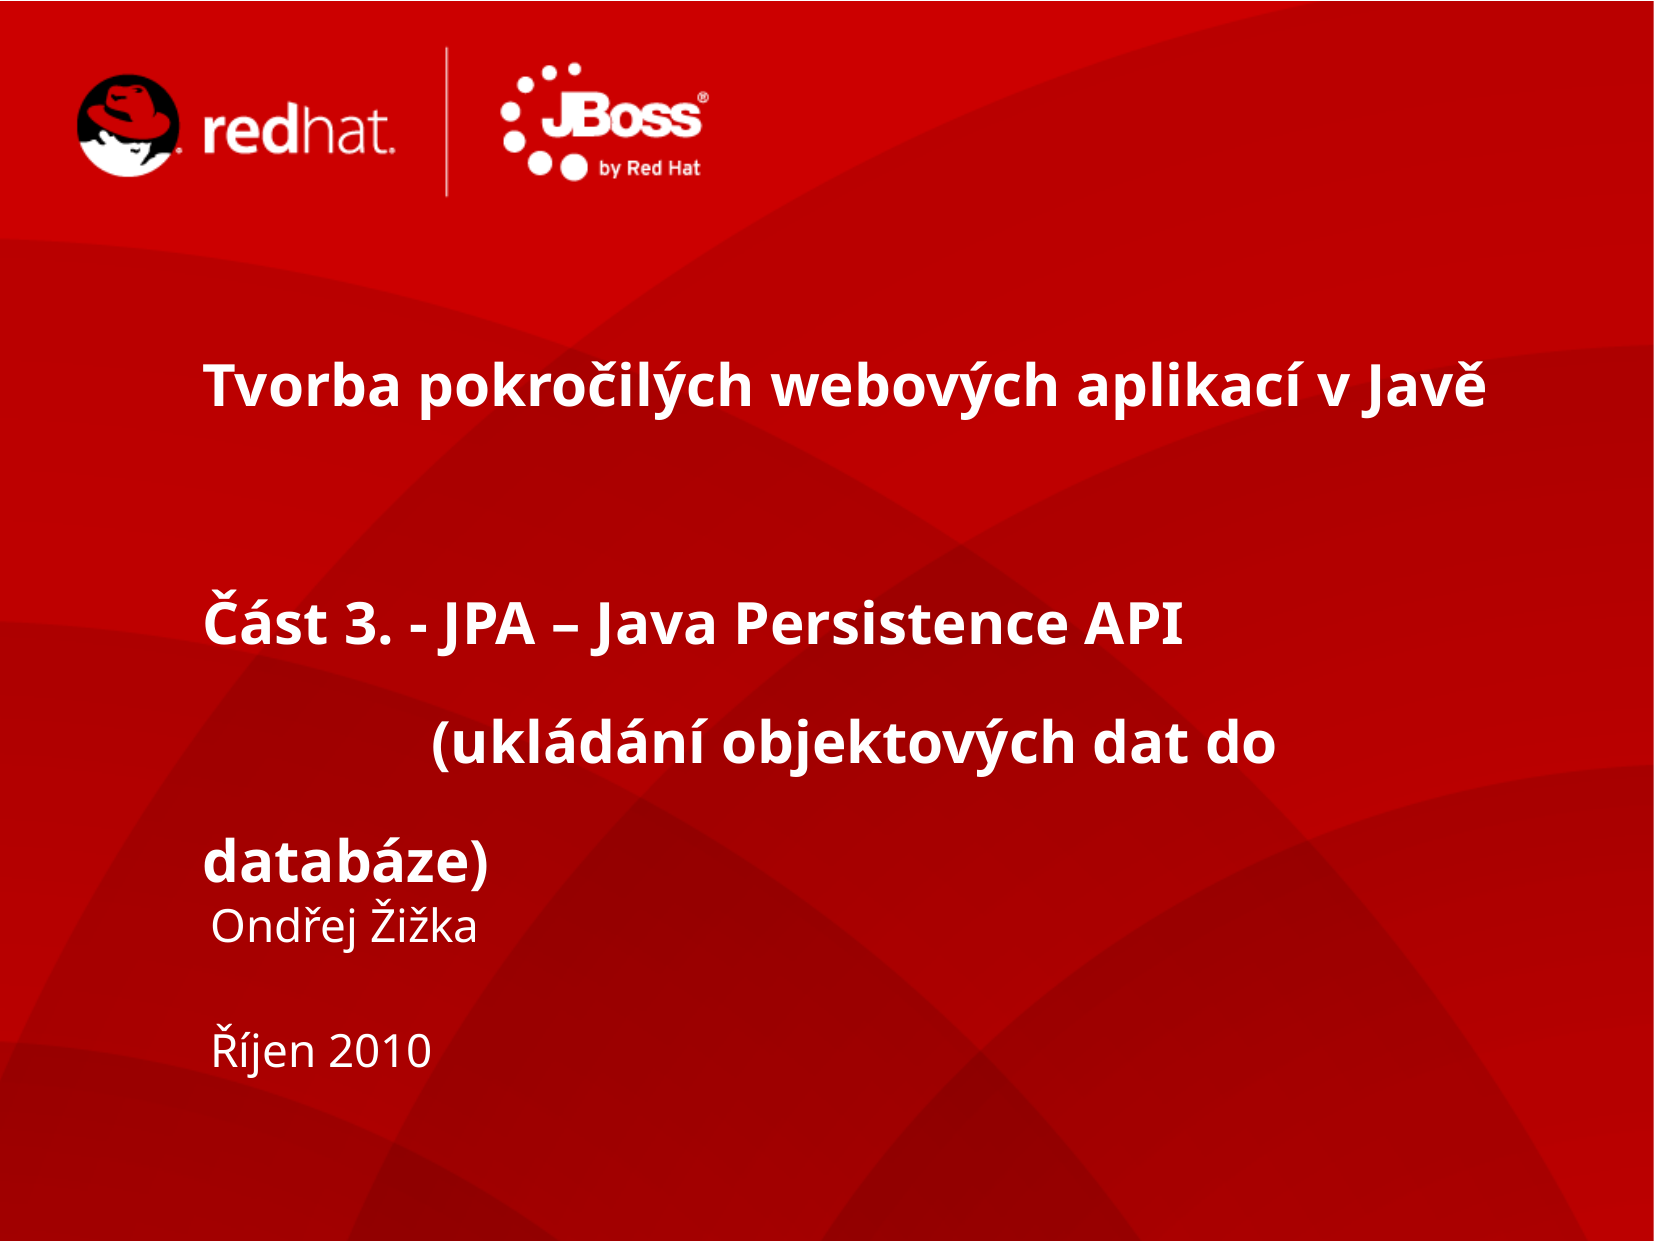

Tvorba pokročilých webových aplikací v Javě
Část 3. - JPA – Java Persistence API
 (ukládání objektových dat do databáze)
Ondřej Žižka
Říjen 2010